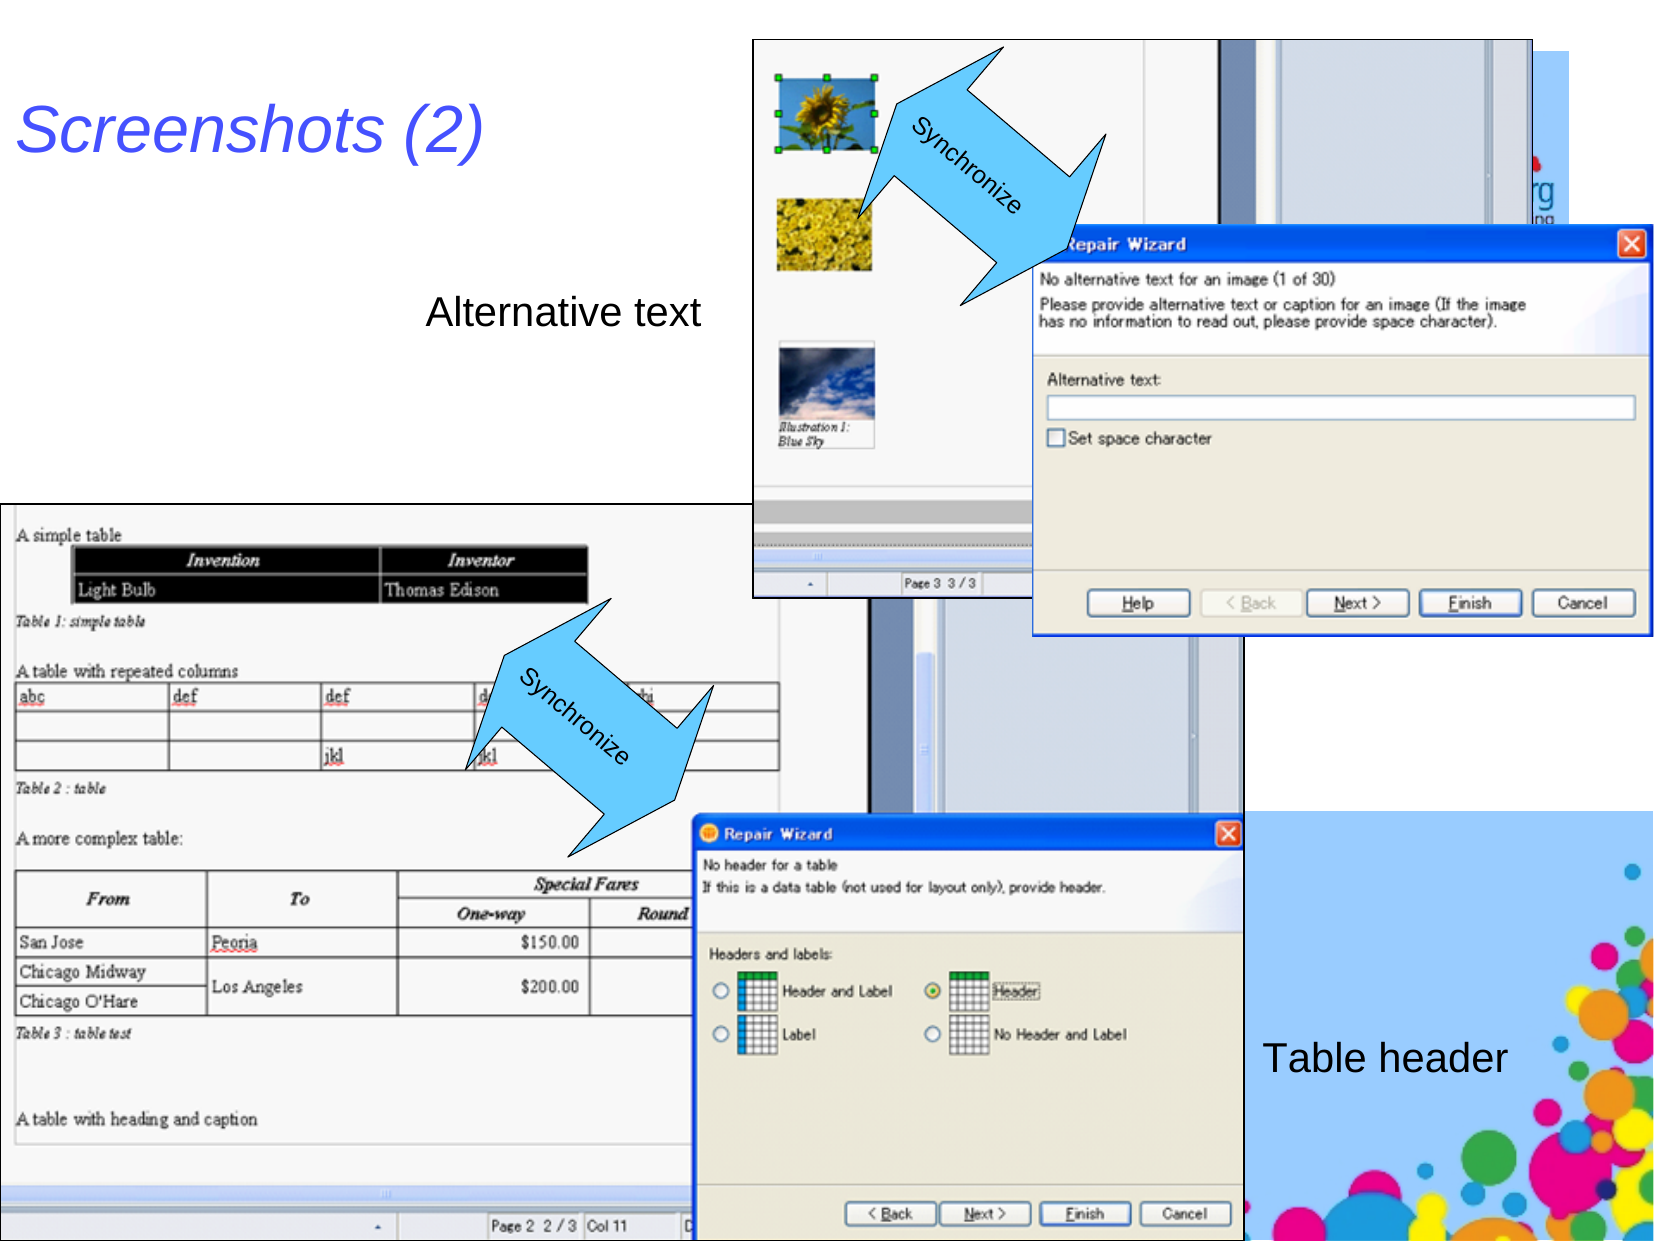

Synchronize
# Screenshots (2)
Alternative text
Synchronize
Table header